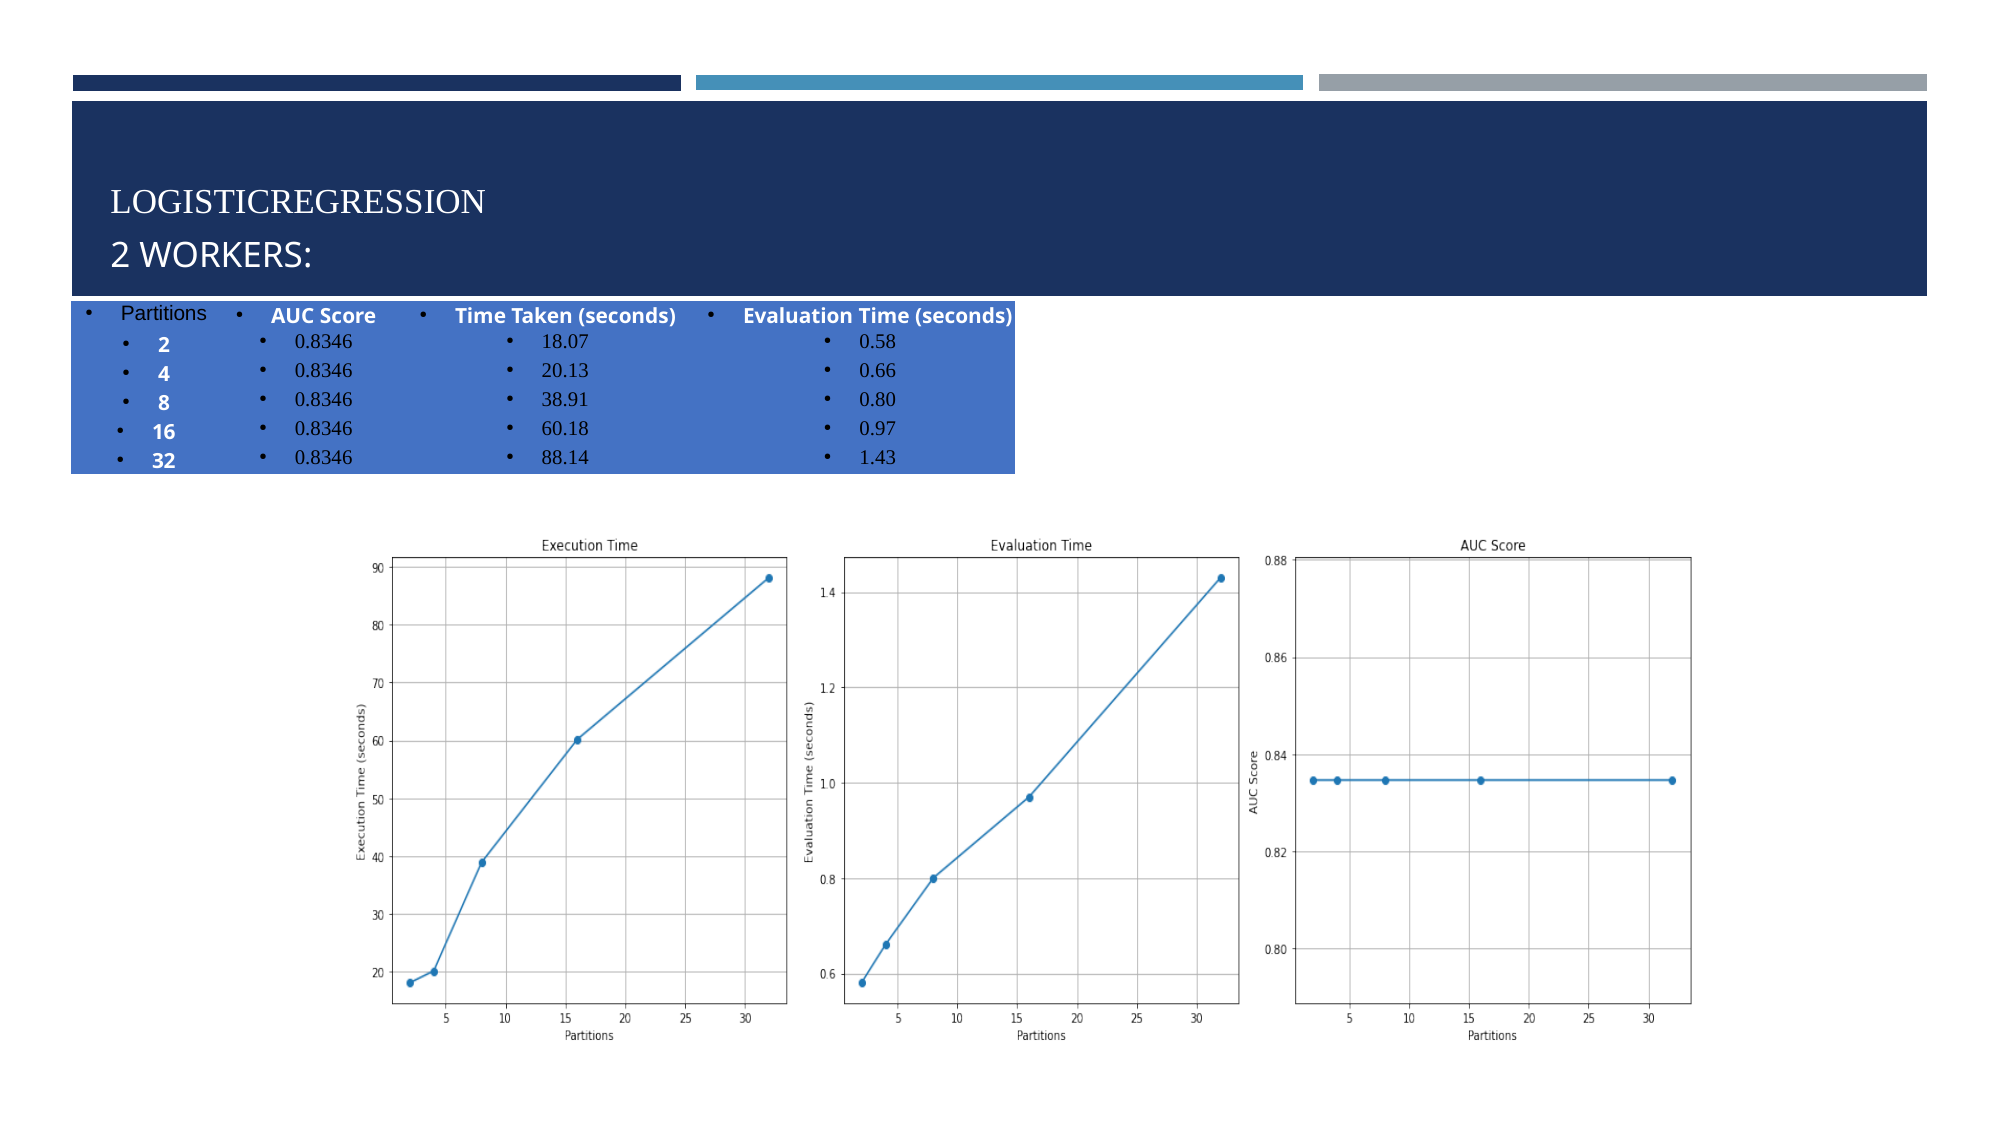

# LogisticRegression 2 workers:
| Partitions | AUC Score | Time Taken (seconds) | Evaluation Time (seconds) |
| --- | --- | --- | --- |
| 2 | 0.8346 | 18.07 | 0.58 |
| 4 | 0.8346 | 20.13 | 0.66 |
| 8 | 0.8346 | 38.91 | 0.80 |
| 16 | 0.8346 | 60.18 | 0.97 |
| 32 | 0.8346 | 88.14 | 1.43 |